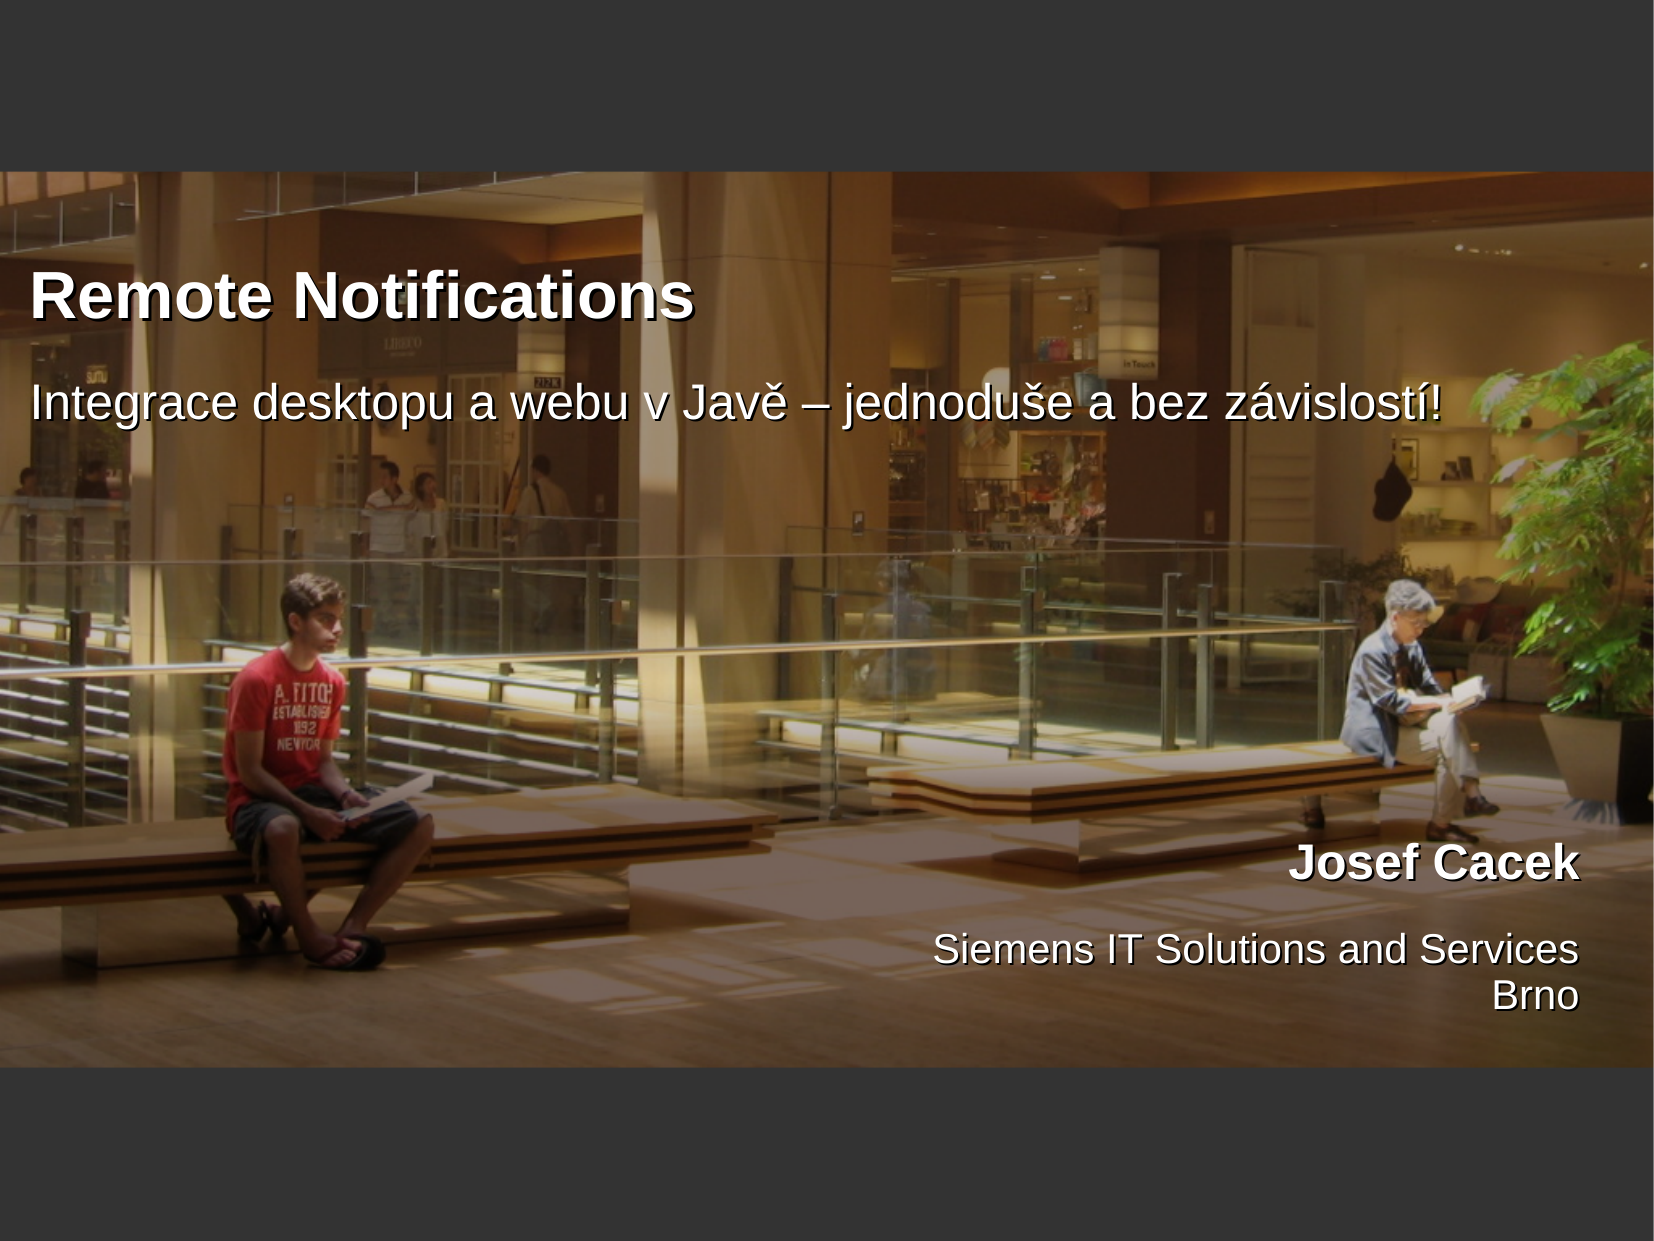

# Remote Notifications
Integrace desktopu a webu v Javě – jednoduše a bez závislostí!